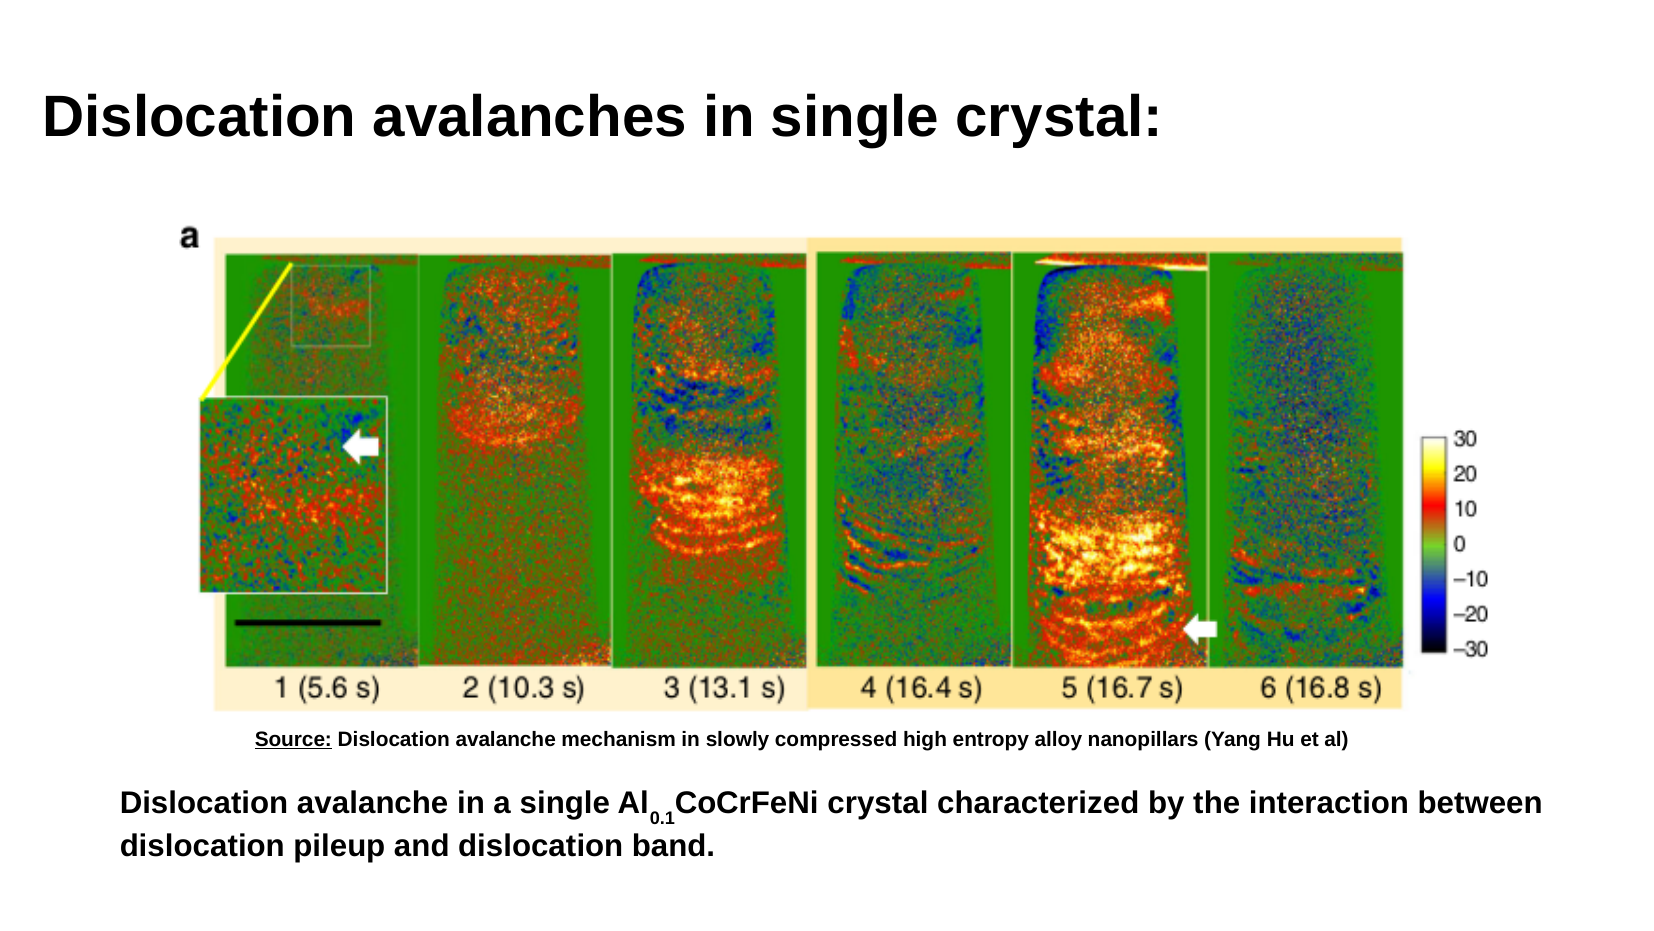

# Dislocation avalanches in single crystal:
Source: Dislocation avalanche mechanism in slowly compressed high entropy alloy nanopillars (Yang Hu et al)
Dislocation avalanche in a single Al0.1CoCrFeNi crystal characterized by the interaction between dislocation pileup and dislocation band.